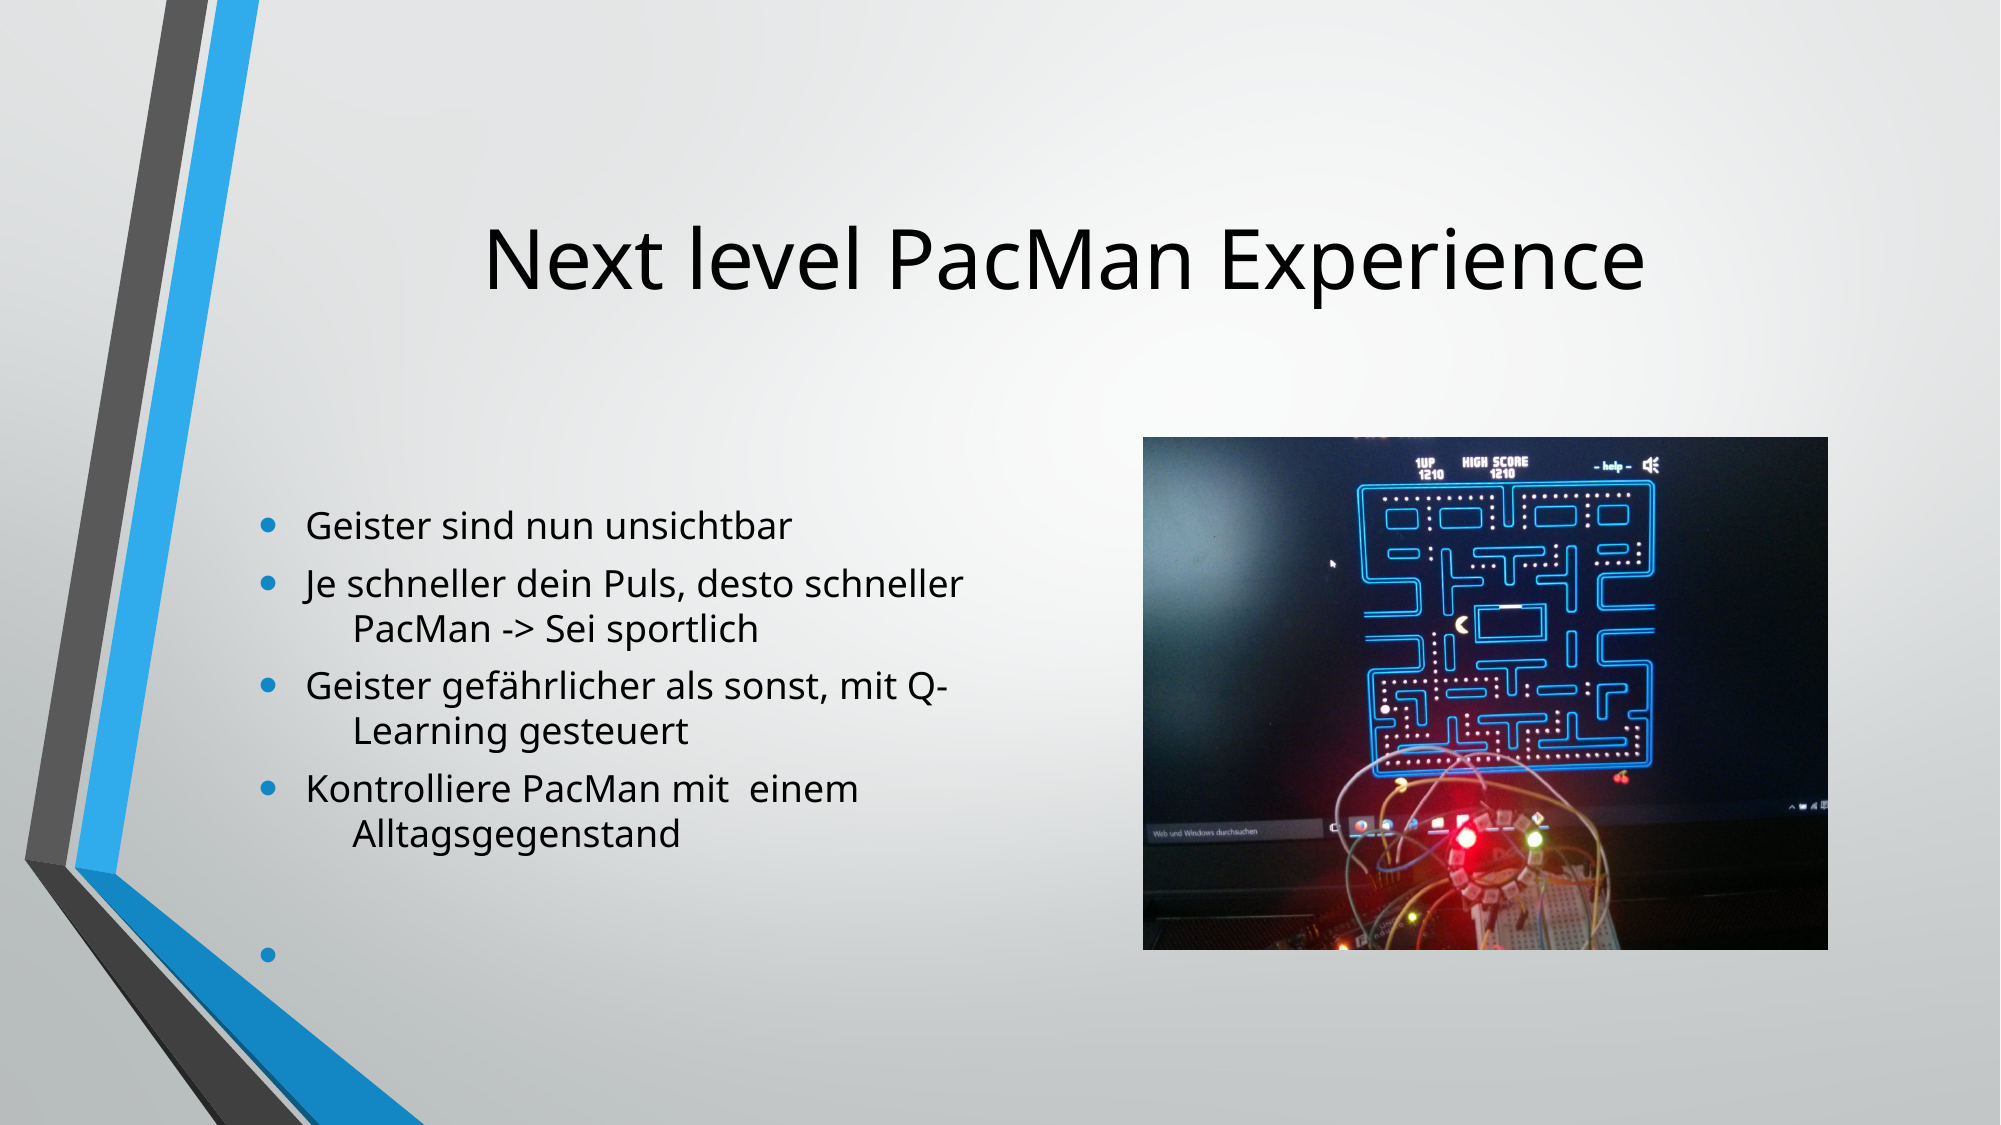

# Next level PacMan Experience
Geister sind nun unsichtbar
Je schneller dein Puls, desto schneller PacMan -> Sei sportlich
Geister gefährlicher als sonst, mit Q-Learning gesteuert
Kontrolliere PacMan mit einem Alltagsgegenstand